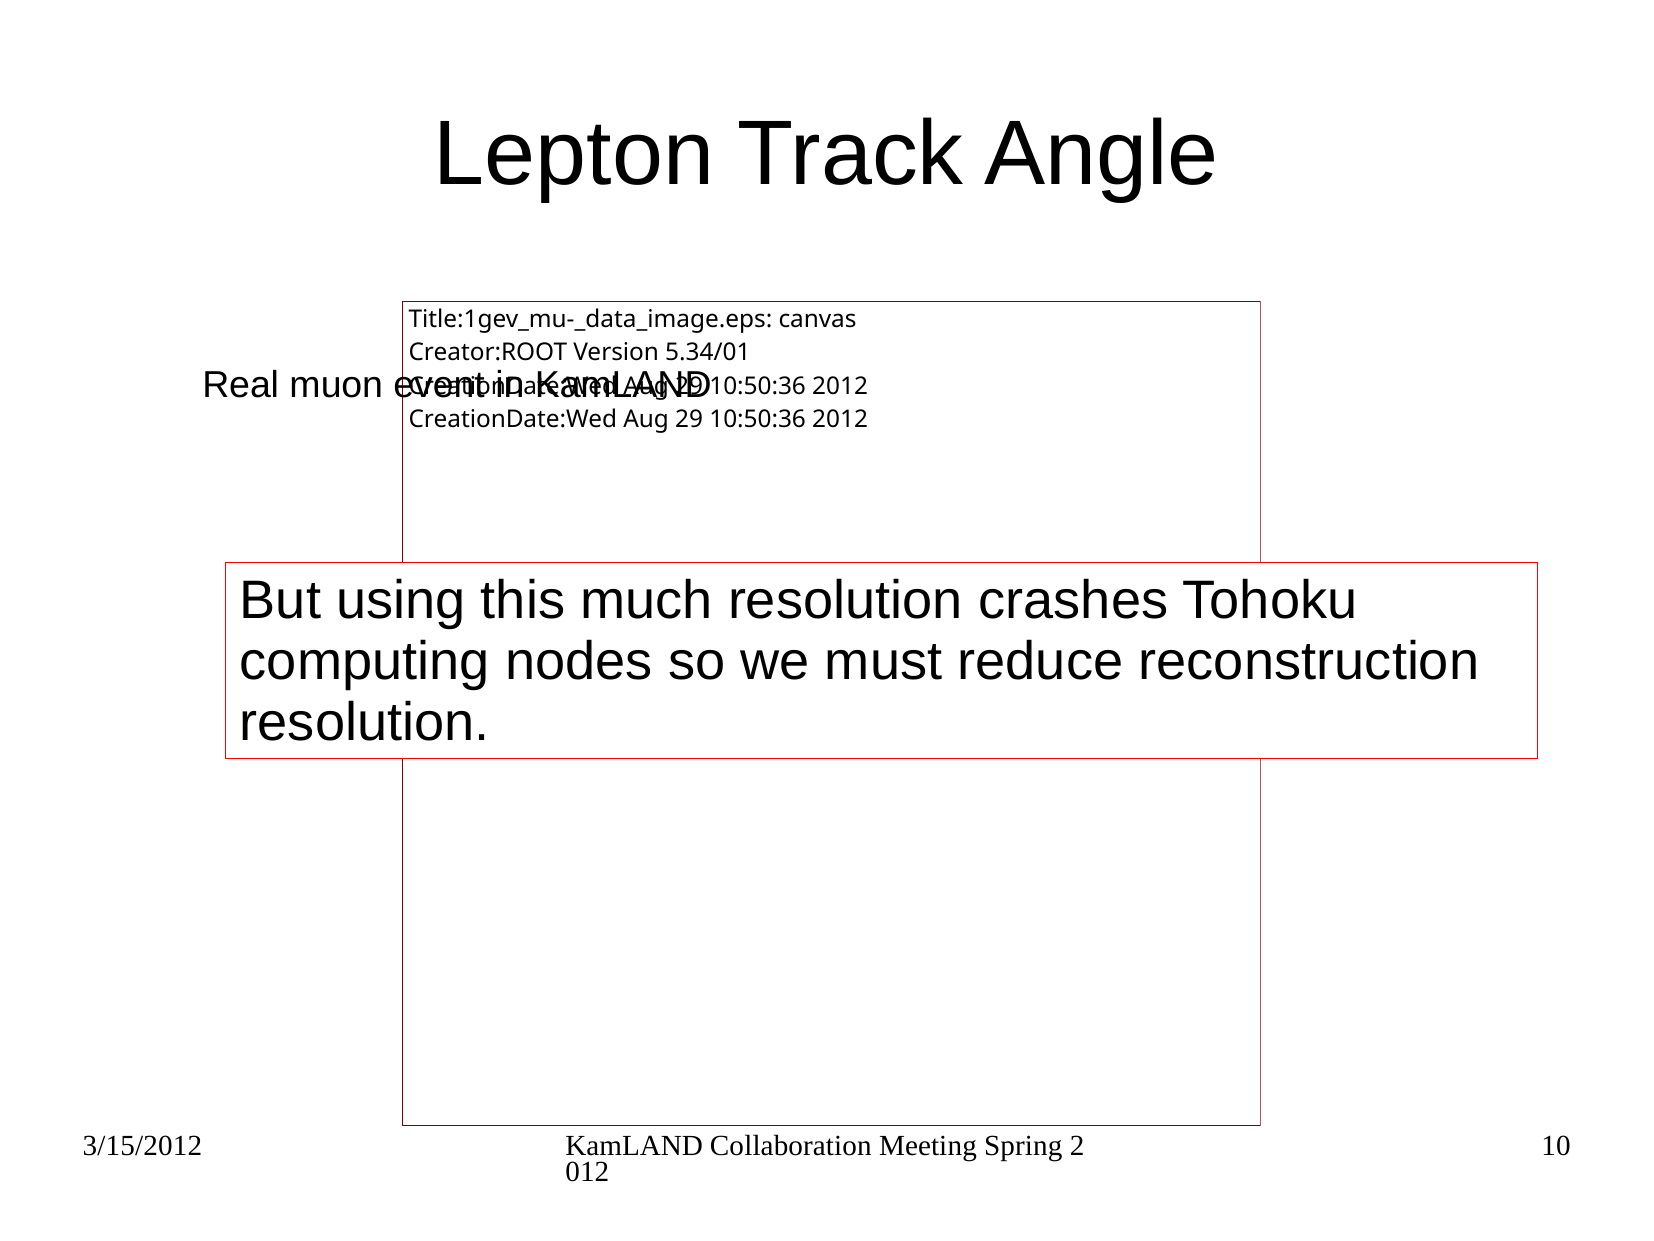

# Lepton Track Angle
Real muon event in KamLAND
But using this much resolution crashes Tohoku computing nodes so we must reduce reconstruction resolution.
3/15/2012
KamLAND Collaboration Meeting Spring 2012
10